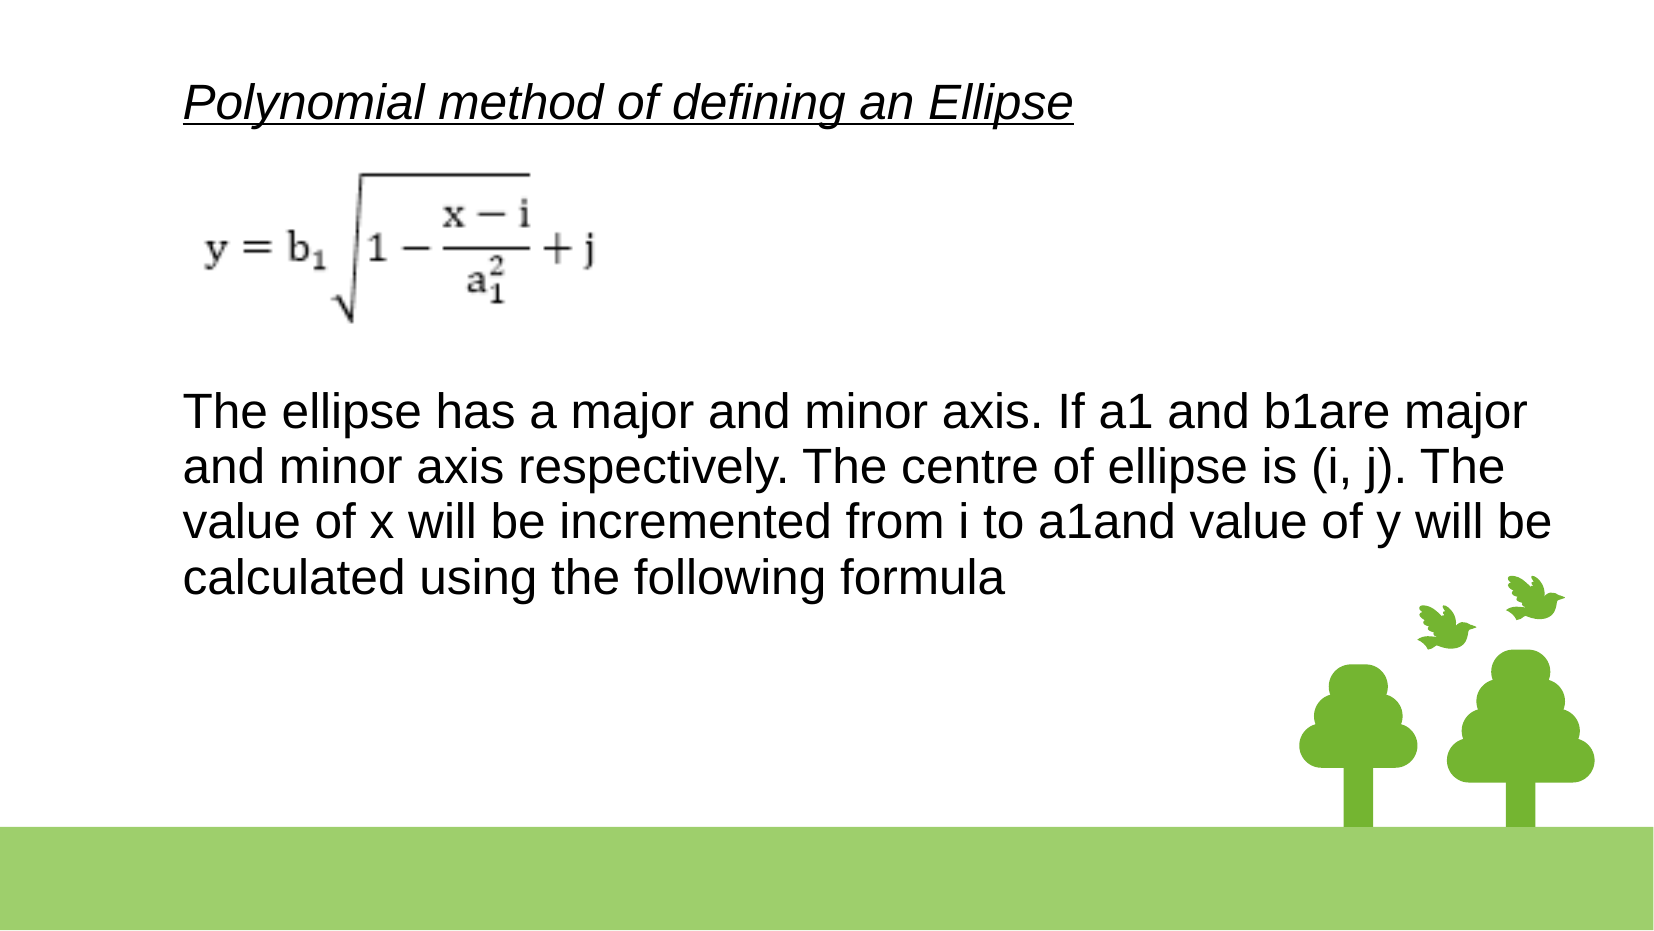

# Polynomial method of defining an Ellipse
The ellipse has a major and minor axis. If a1 and b1are major and minor axis respectively. The centre of ellipse is (i, j). The value of x will be incremented from i to a1and value of y will be calculated using the following formula